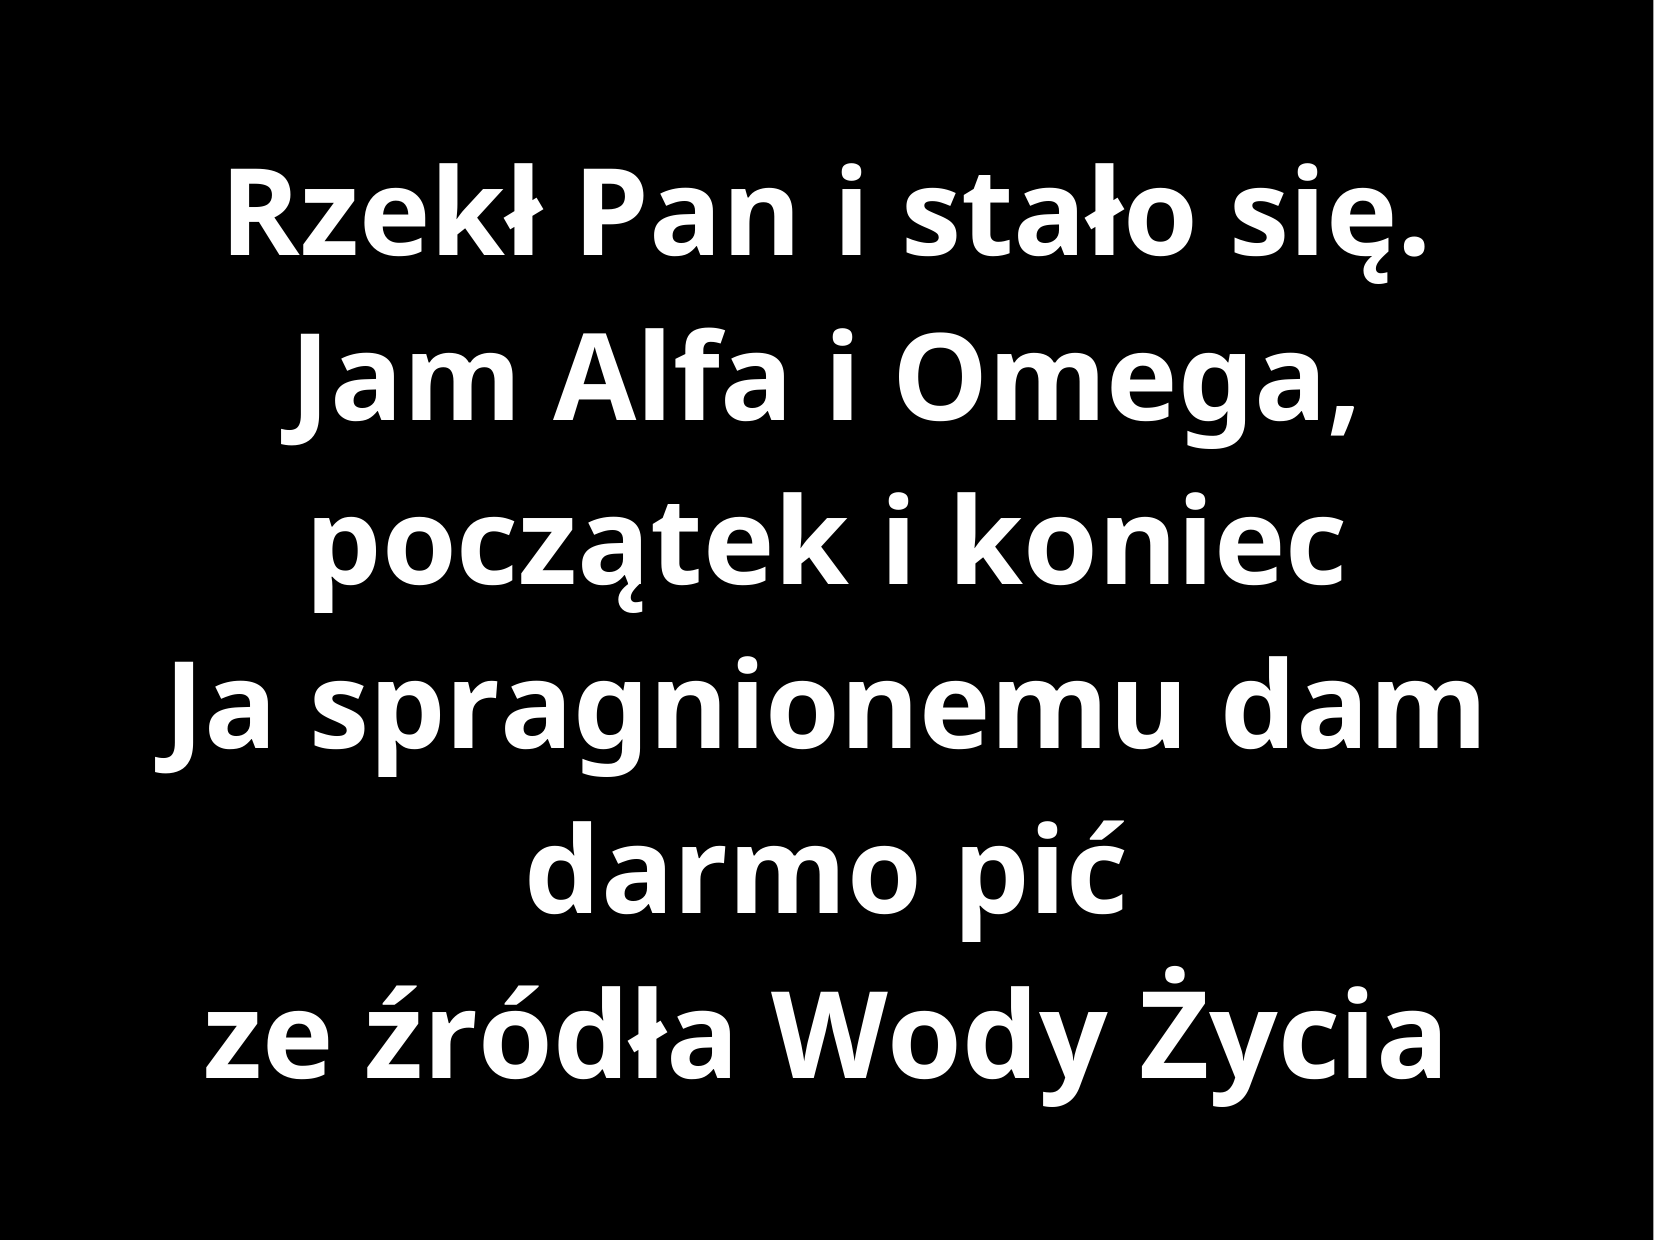

# Rzekł Pan i stało się. Jam Alfa i Omega, początek i koniec Ja spragnionemu dam darmo pić ze źródła Wody Życia